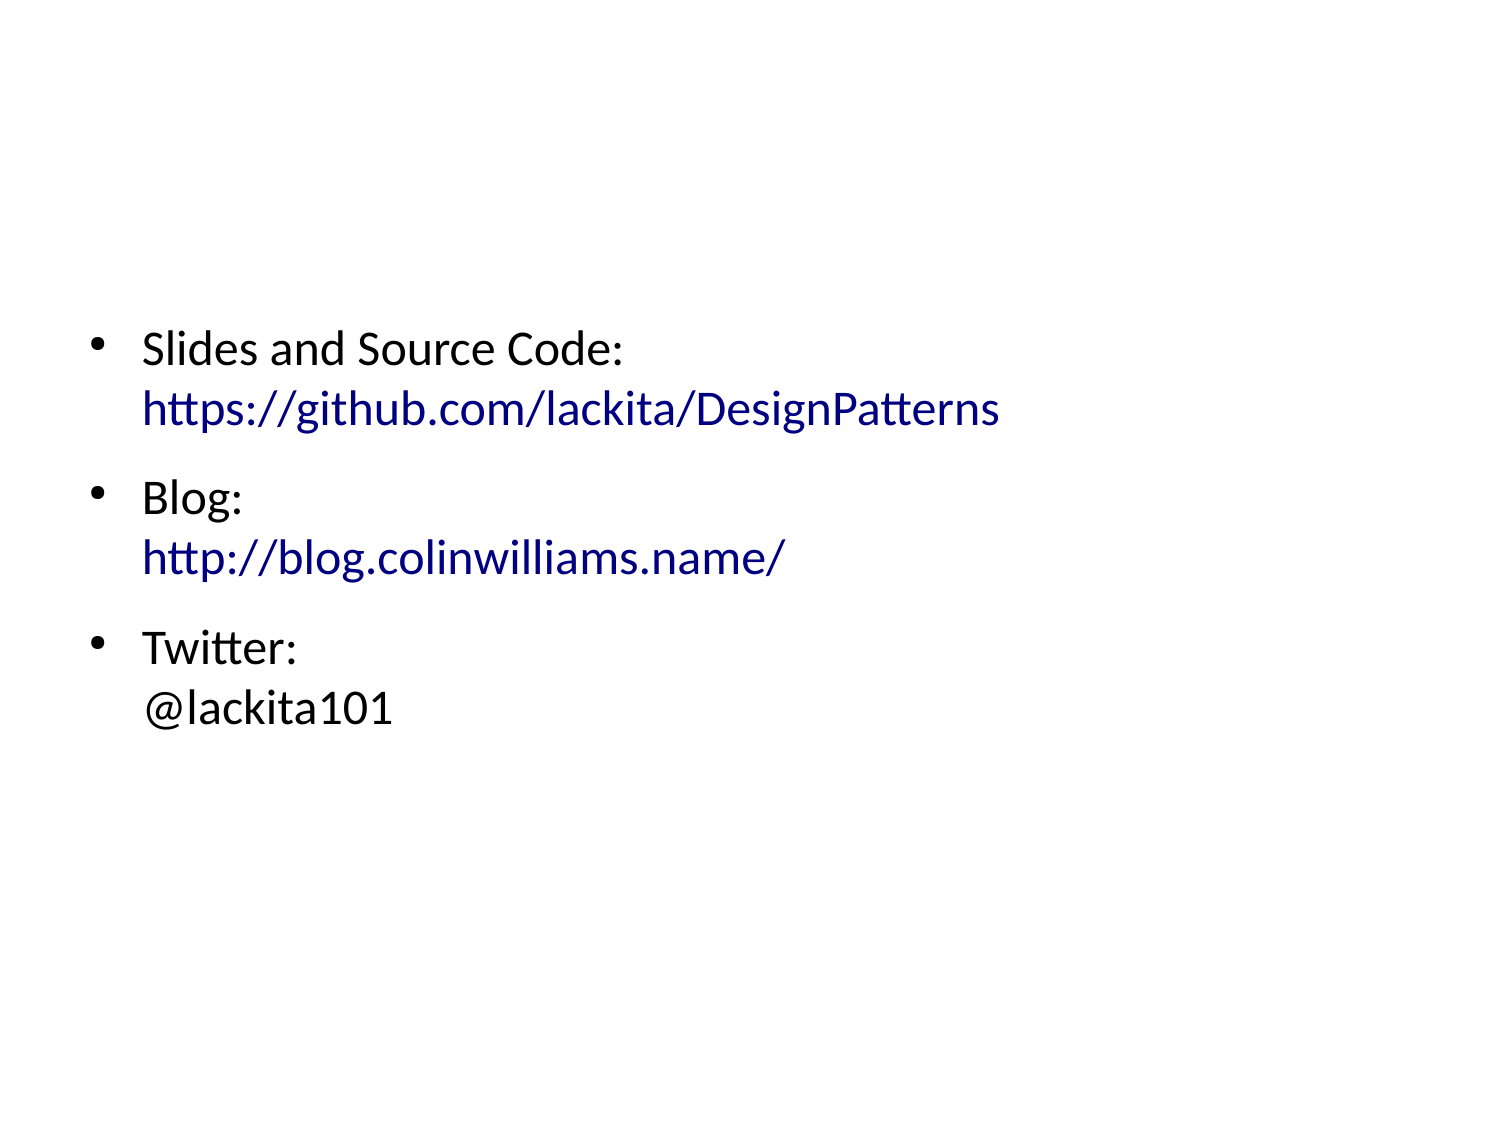

# Slides and Source Code: https://github.com/lackita/DesignPatterns
Blog:
http://blog.colinwilliams.name/
Twitter:
@lackita101